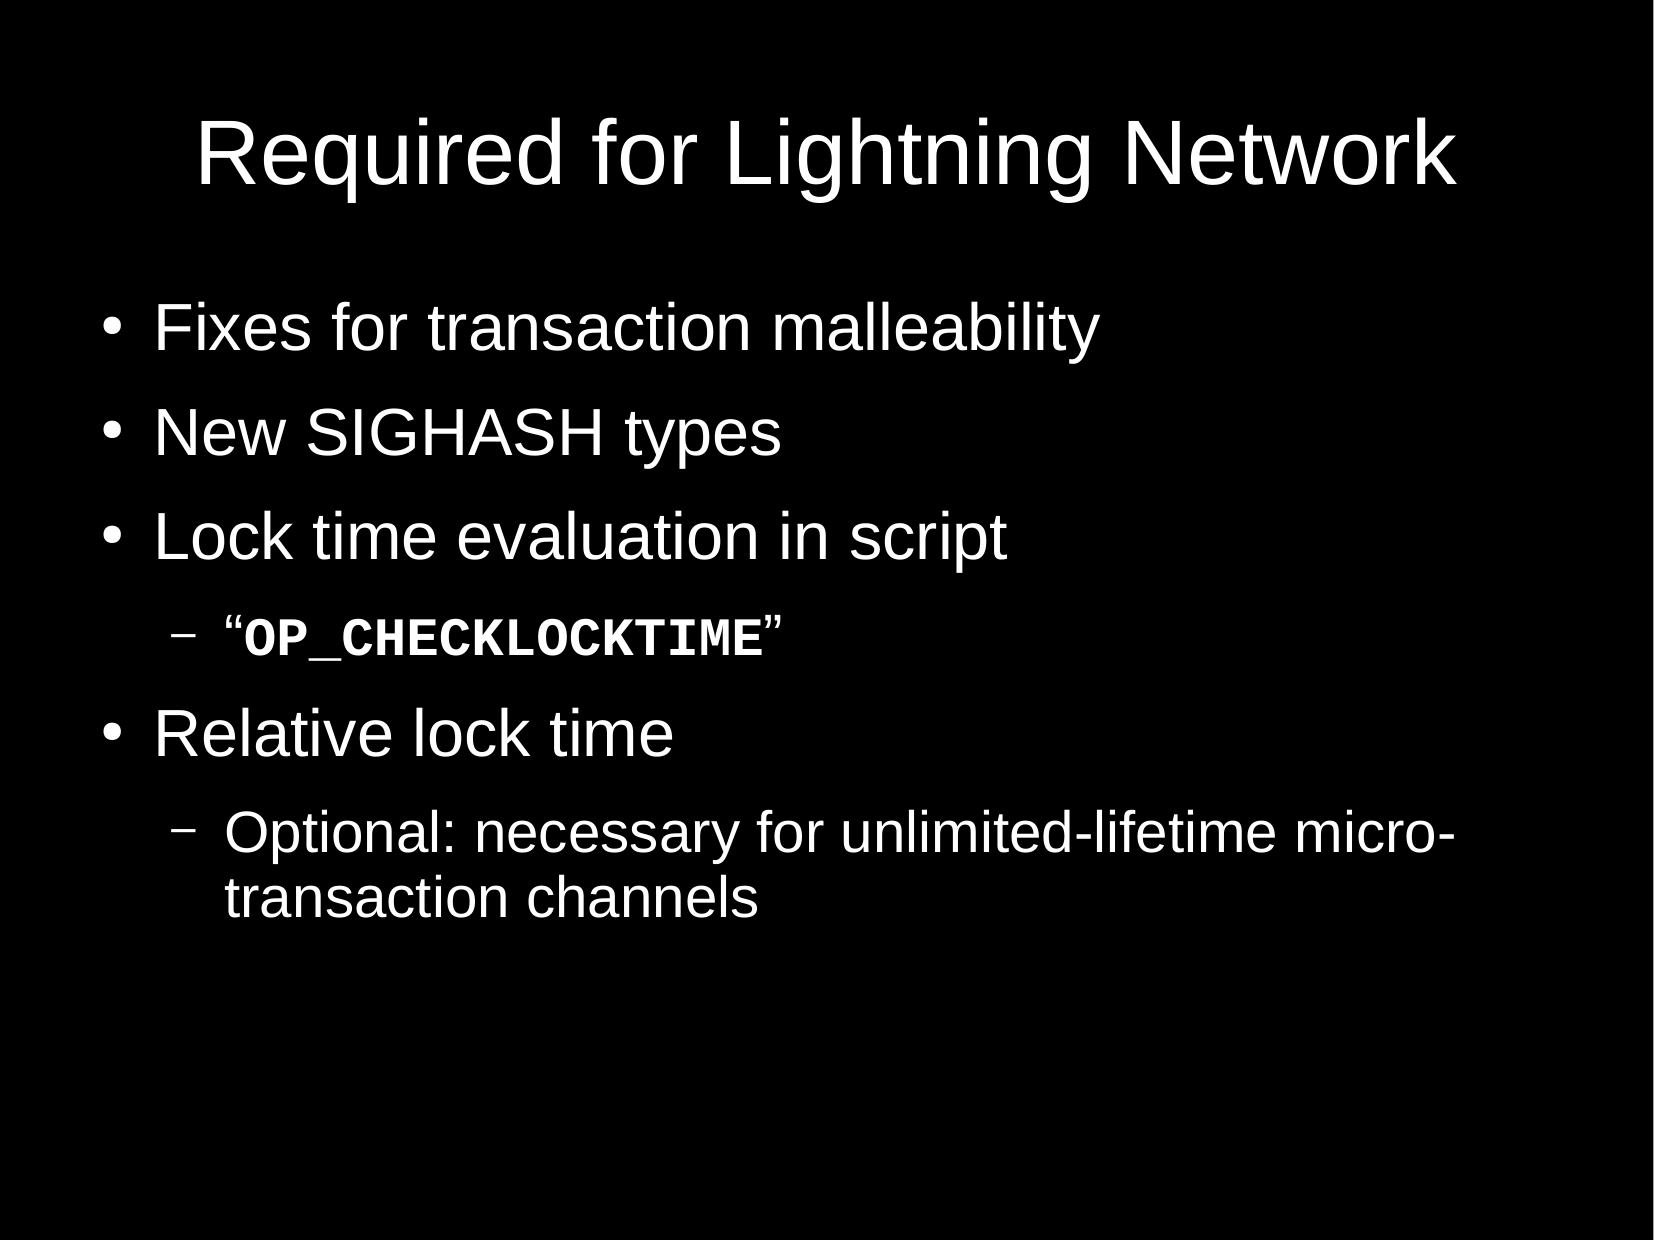

# Required for Lightning Network
Fixes for transaction malleability
New SIGHASH types
Lock time evaluation in script
“OP_CHECKLOCKTIME”
Relative lock time
Optional: necessary for unlimited-lifetime micro-transaction channels